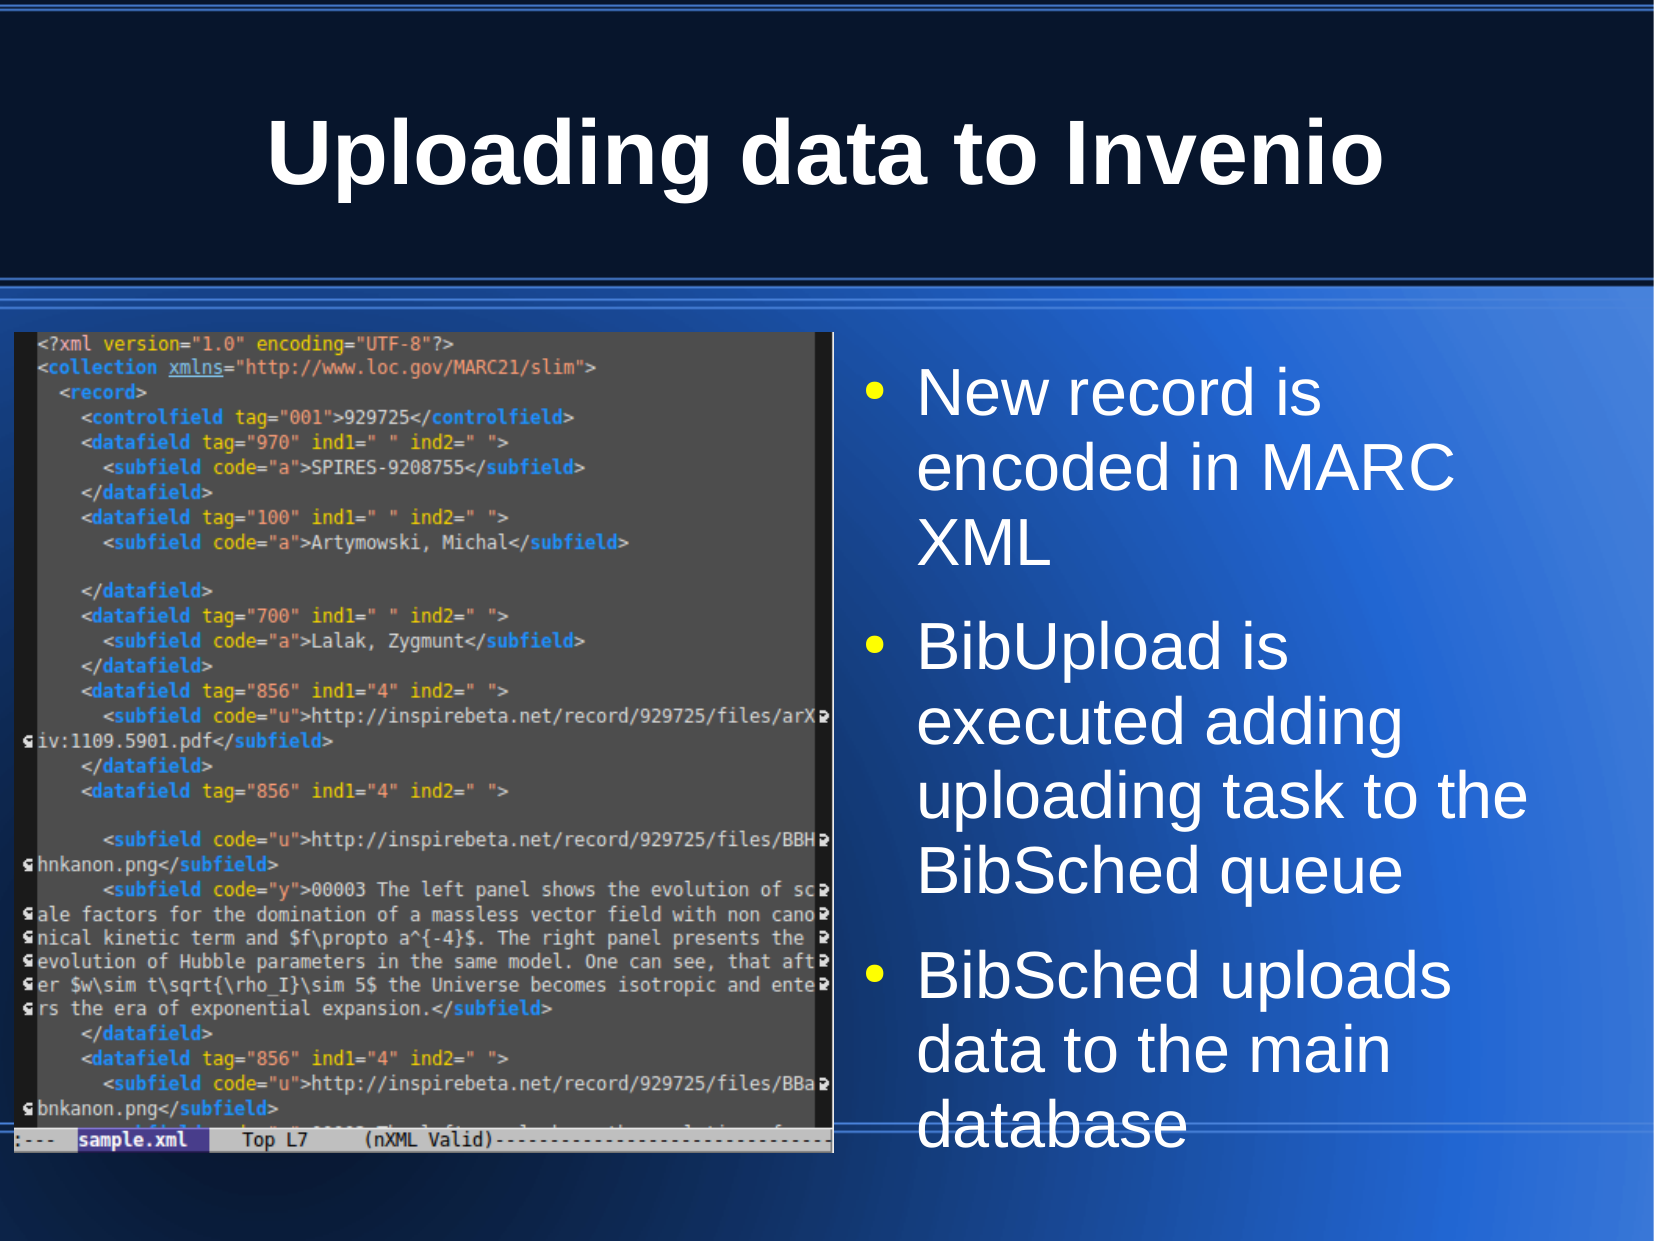

# Uploading data to Invenio
New record is encoded in MARC XML
BibUpload is executed adding uploading task to the BibSched queue
BibSched uploads data to the main database